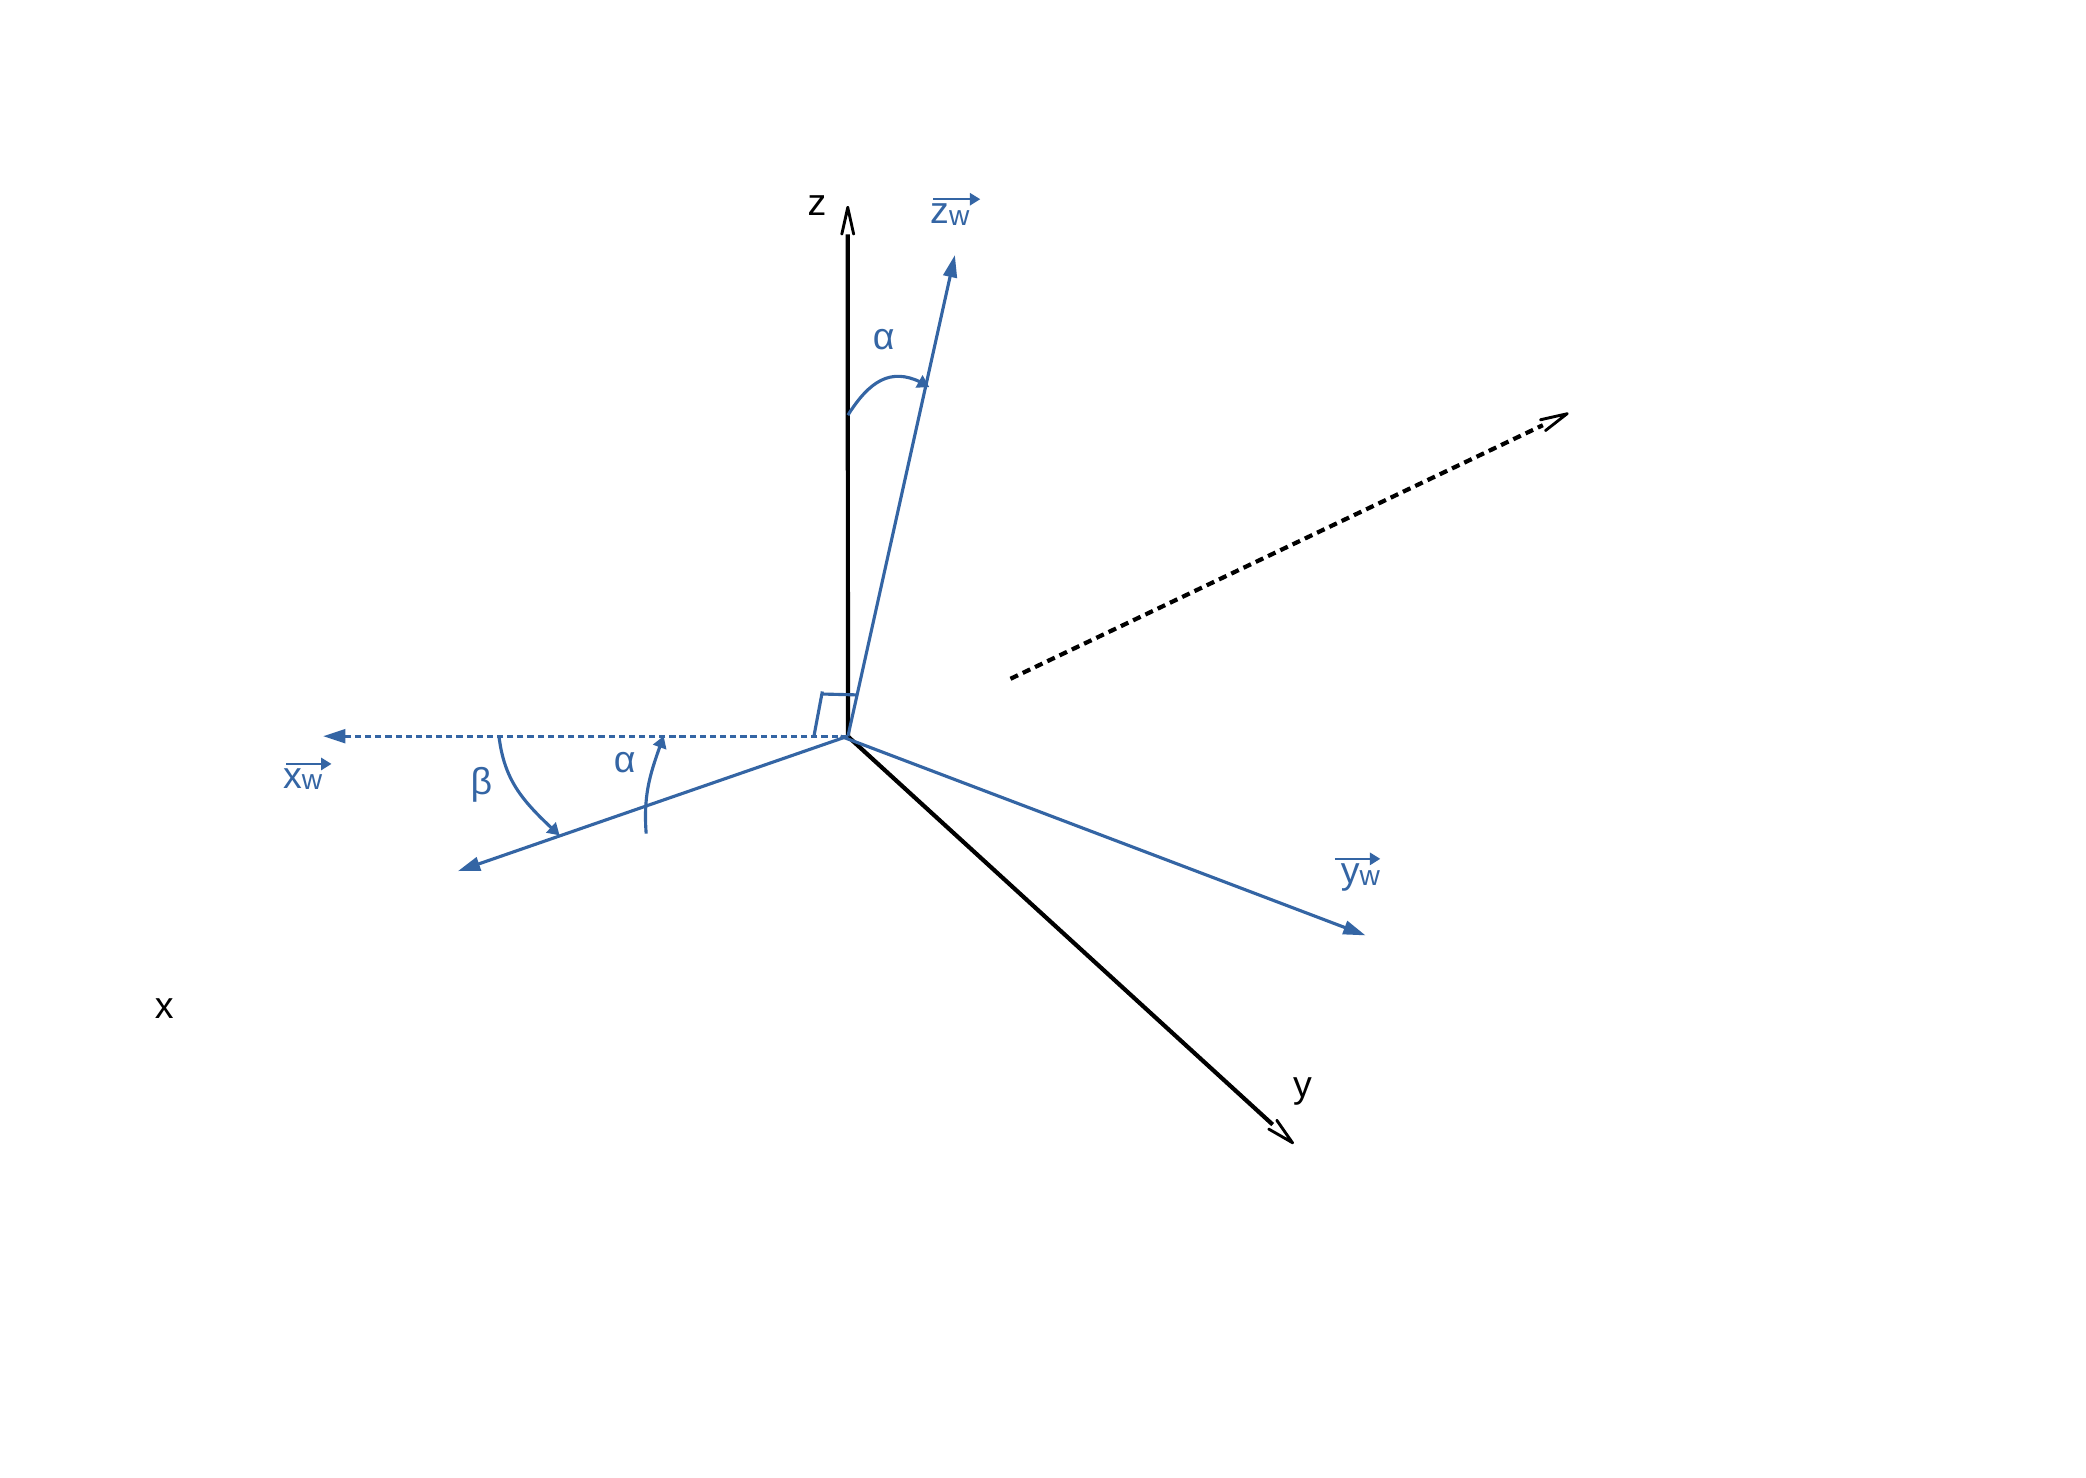

z
zw
α
α
xw
β
yw
x
y